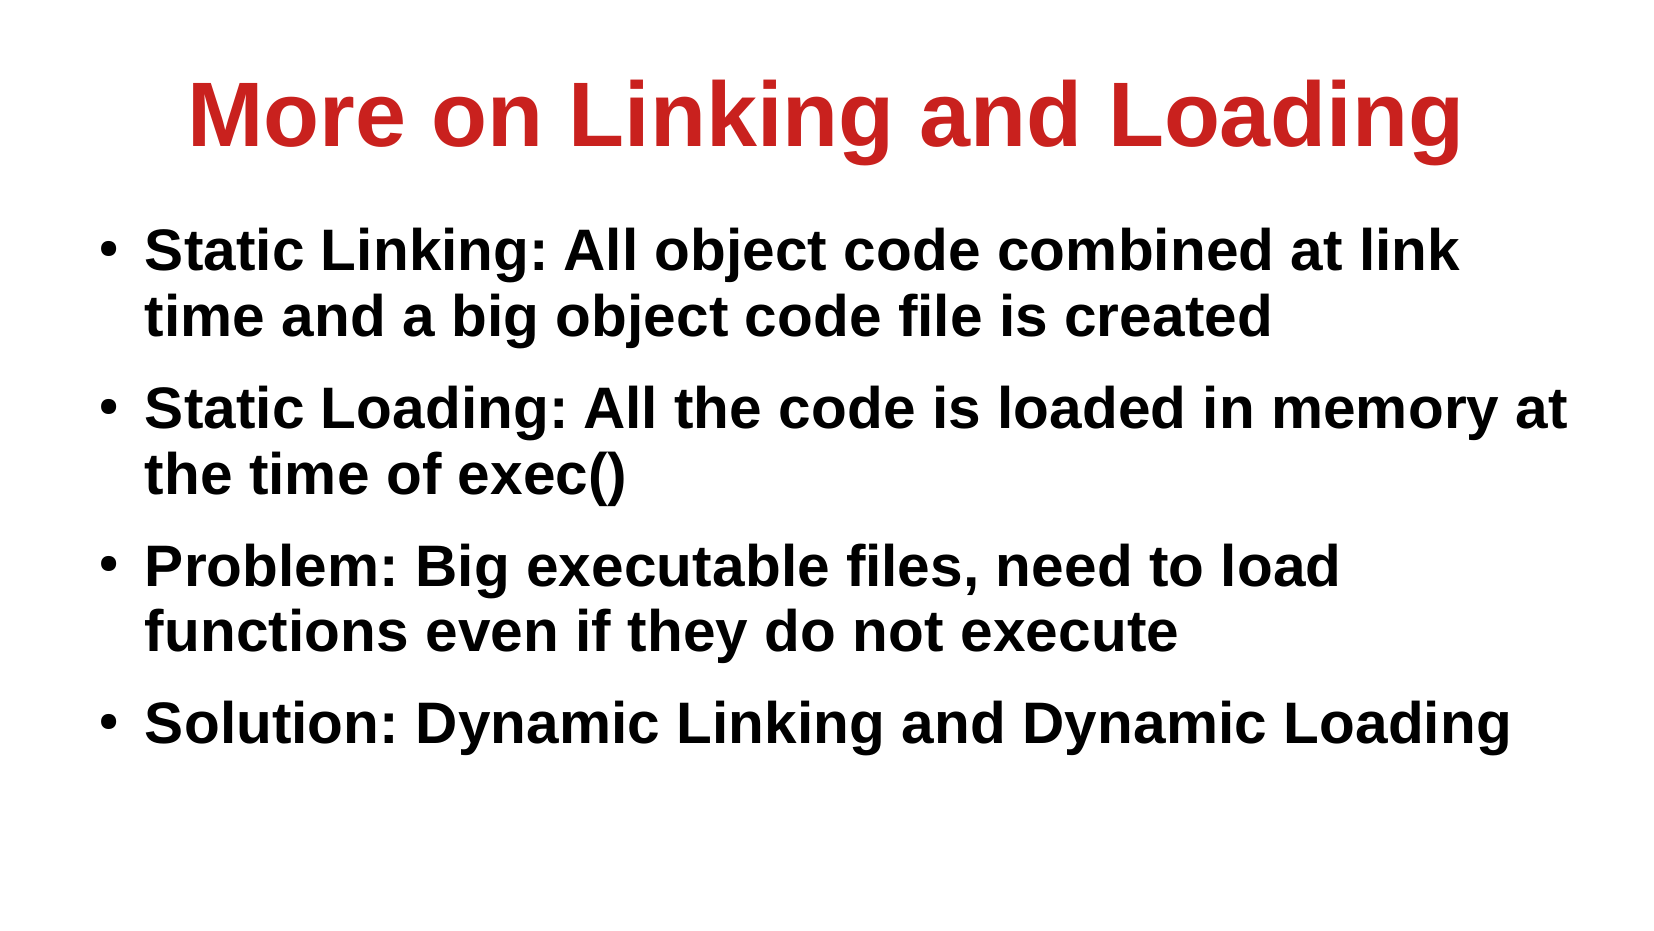

# More on Linking and Loading
Static Linking: All object code combined at link time and a big object code file is created
Static Loading: All the code is loaded in memory at the time of exec()
Problem: Big executable files, need to load functions even if they do not execute
Solution: Dynamic Linking and Dynamic Loading